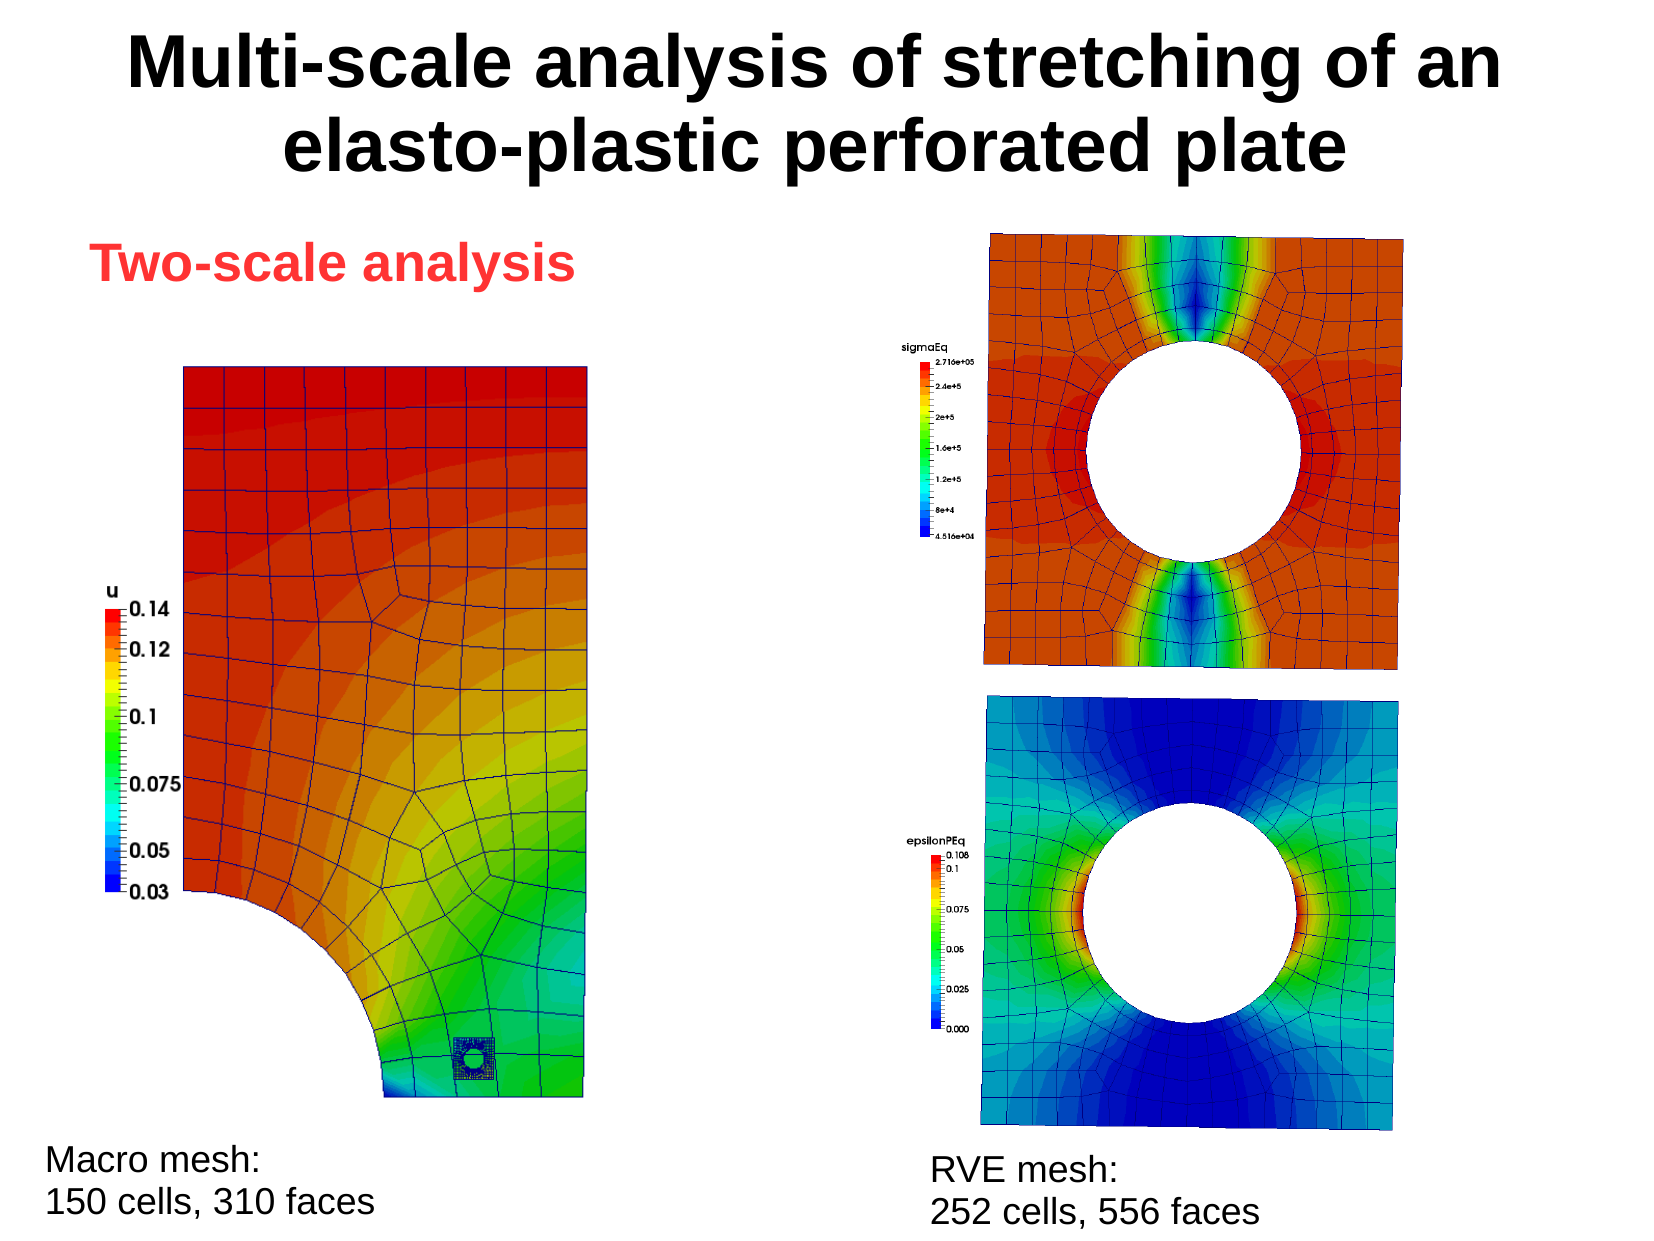

# Multi-scale analysis of stretching of an elasto-plastic perforated plate
Two-scale analysis
Macro mesh:
150 cells, 310 faces
RVE mesh:
252 cells, 556 faces